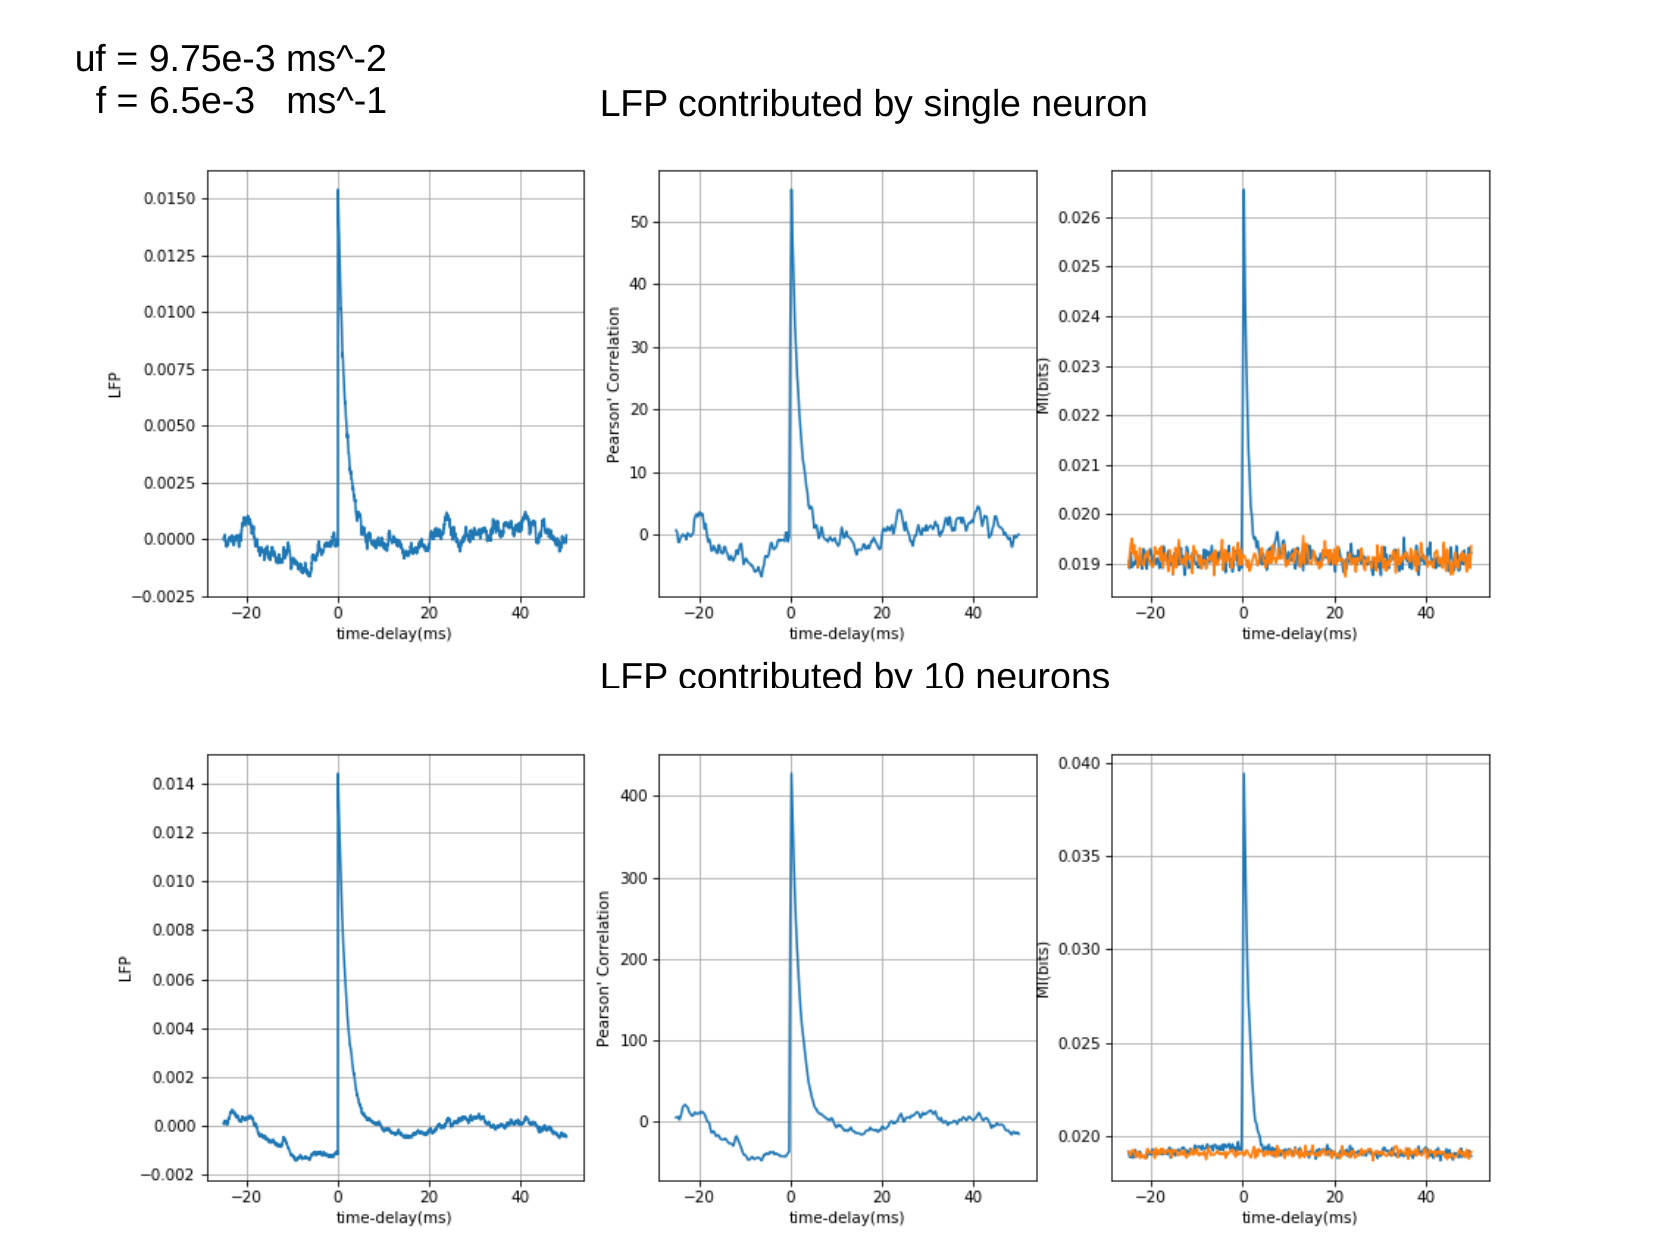

uf = 9.75e-3 ms^-2
 f = 6.5e-3 ms^-1
LFP contributed by single neuron
LFP contributed by 10 neurons